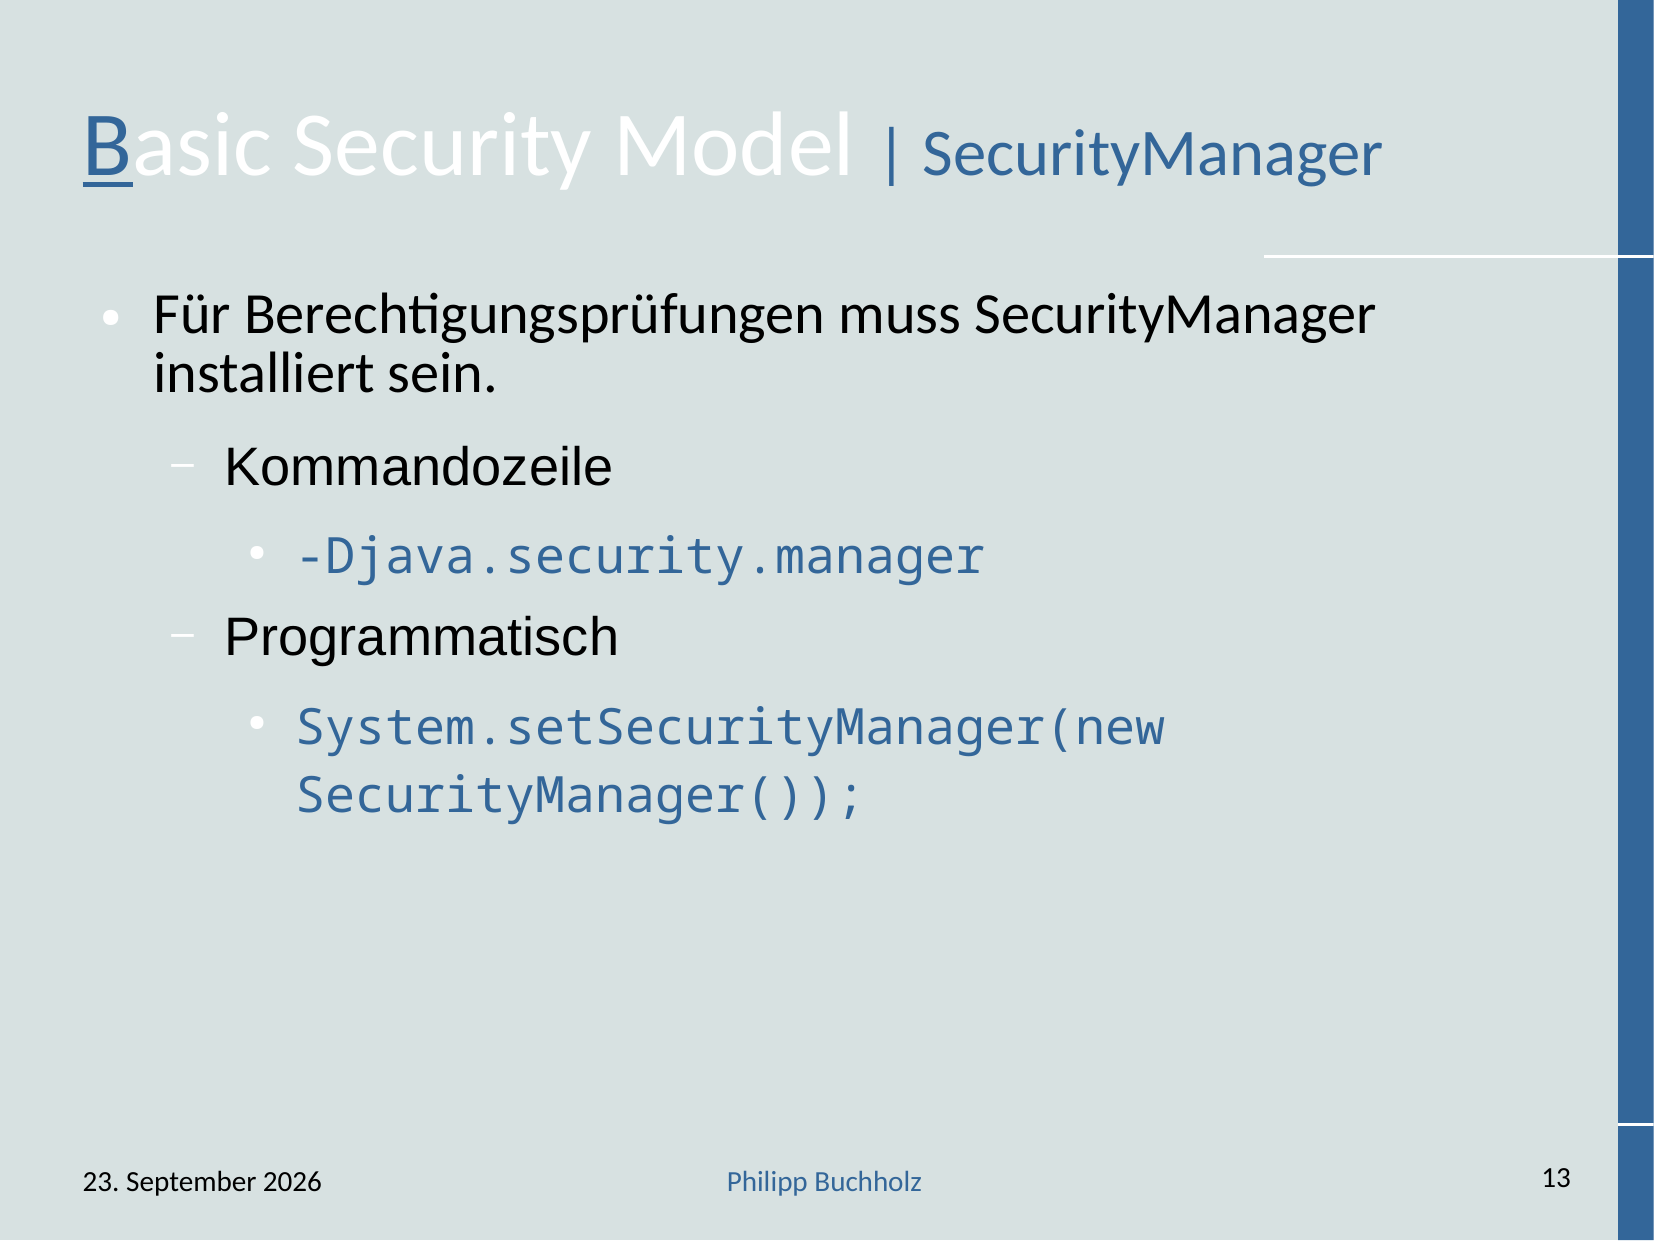

# Basic Security Model | SecurityManager
Für Berechtigungsprüfungen muss SecurityManager installiert sein.
Kommandozeile
-Djava.security.manager
Programmatisch
System.setSecurityManager(new SecurityManager());
13